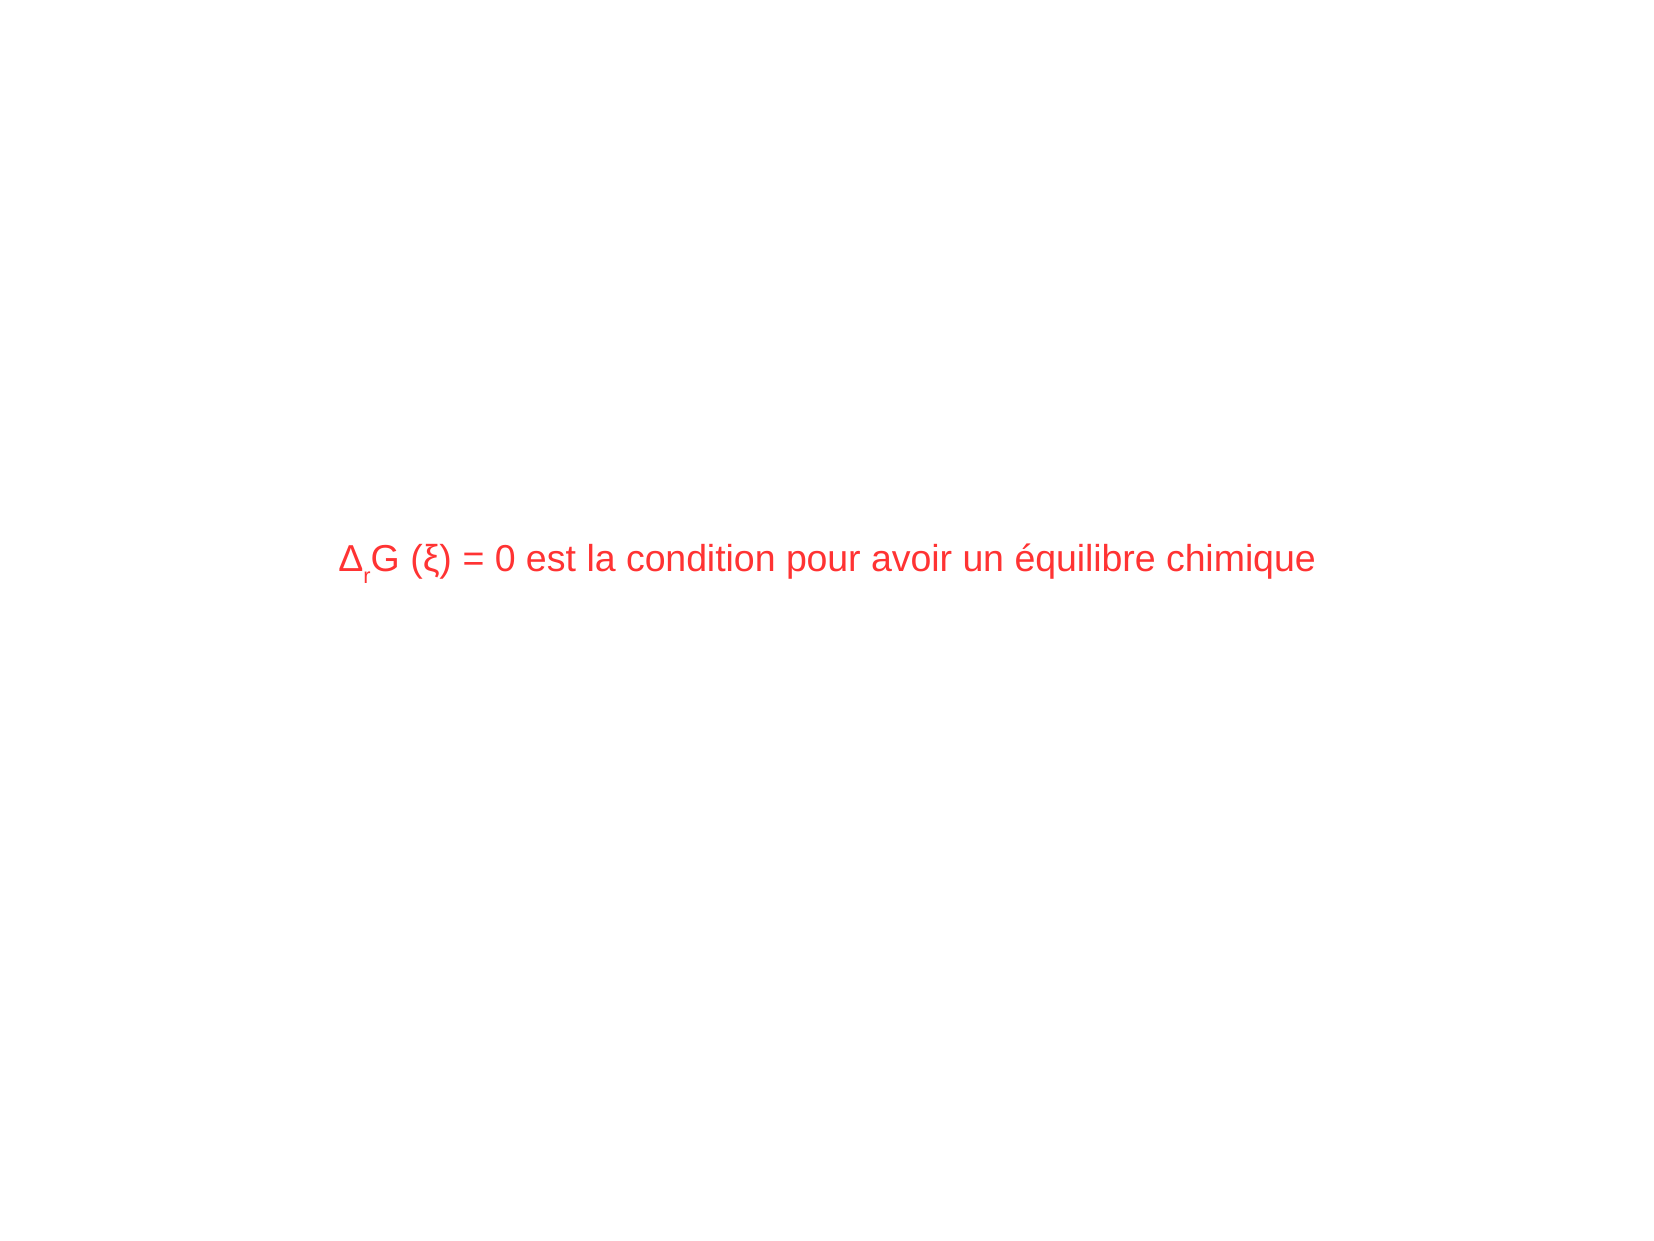

ΔrG (ξ) = 0 est la condition pour avoir un équilibre chimique